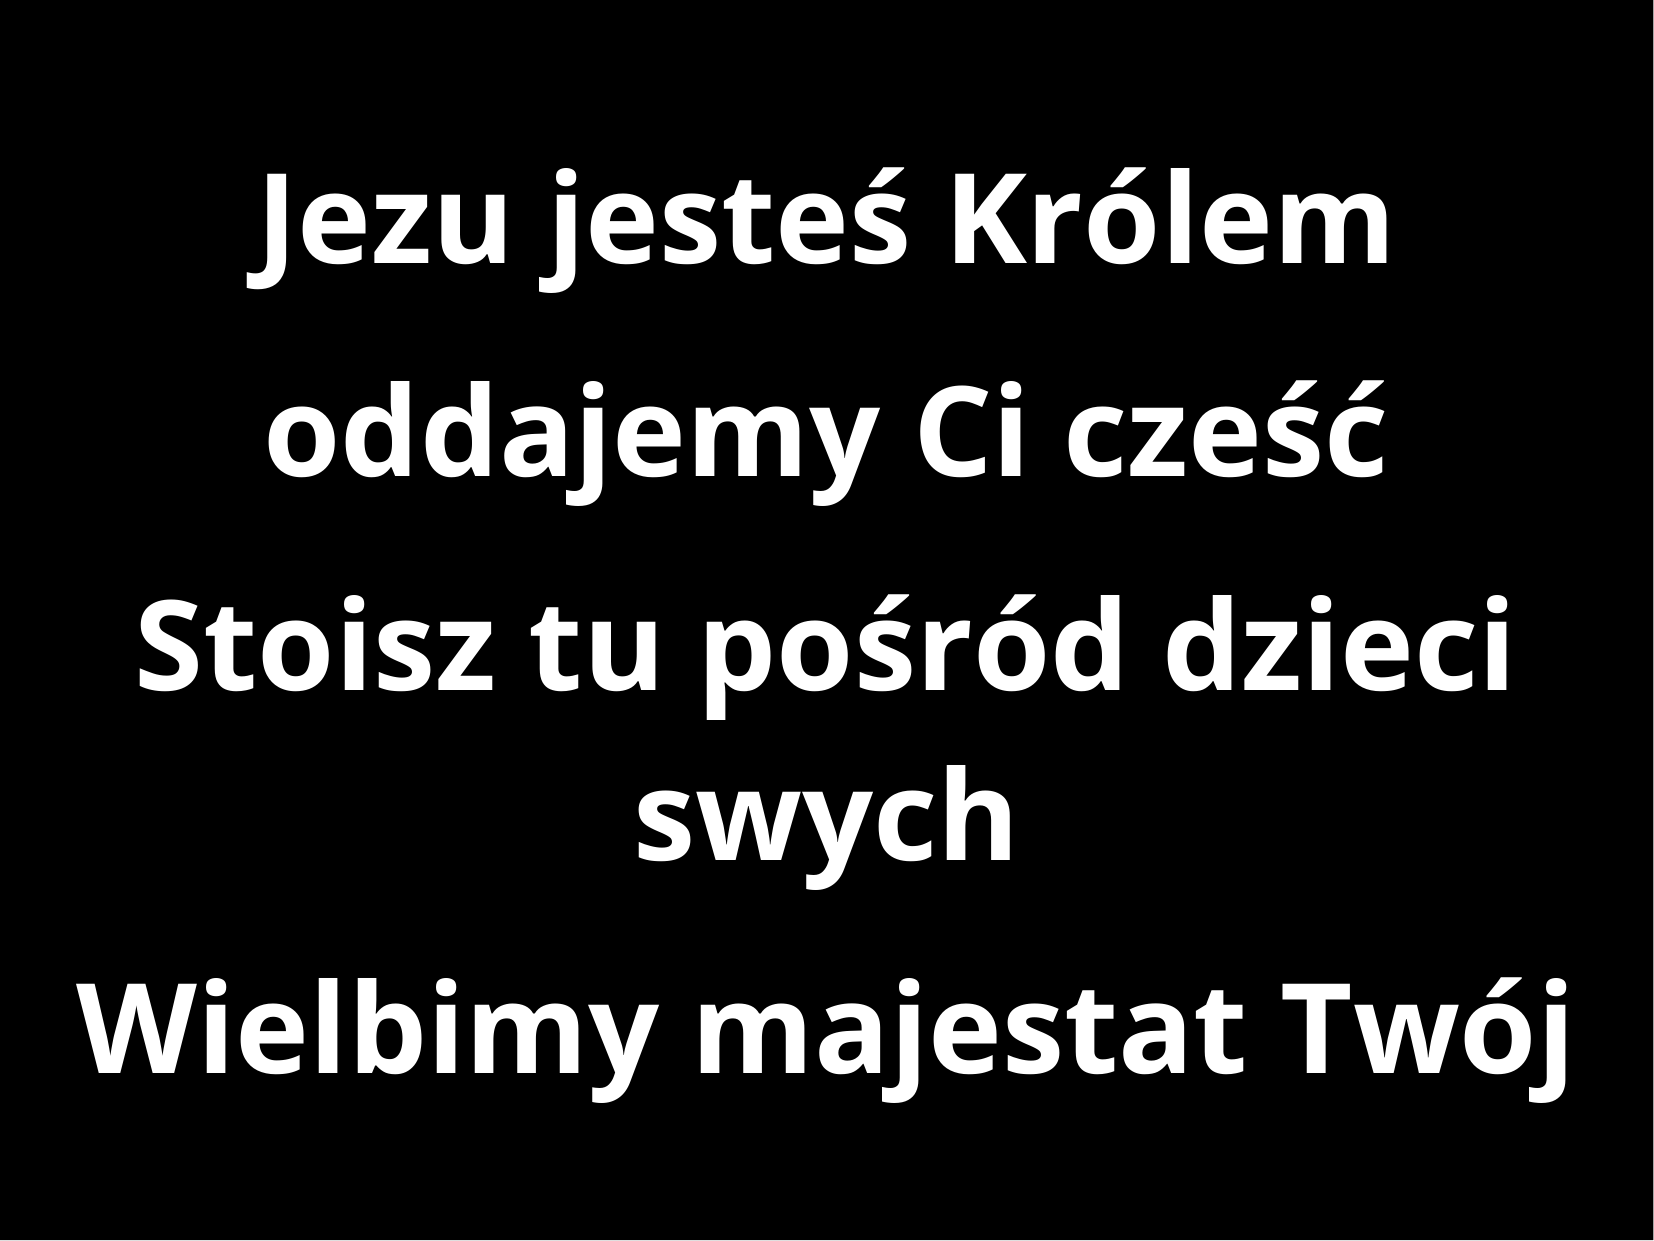

# Jezu jesteś Królem ppp oddajemy Ci cześć ppp Stoisz tu pośród dzieci swych ppp Wielbimy majestat Twój